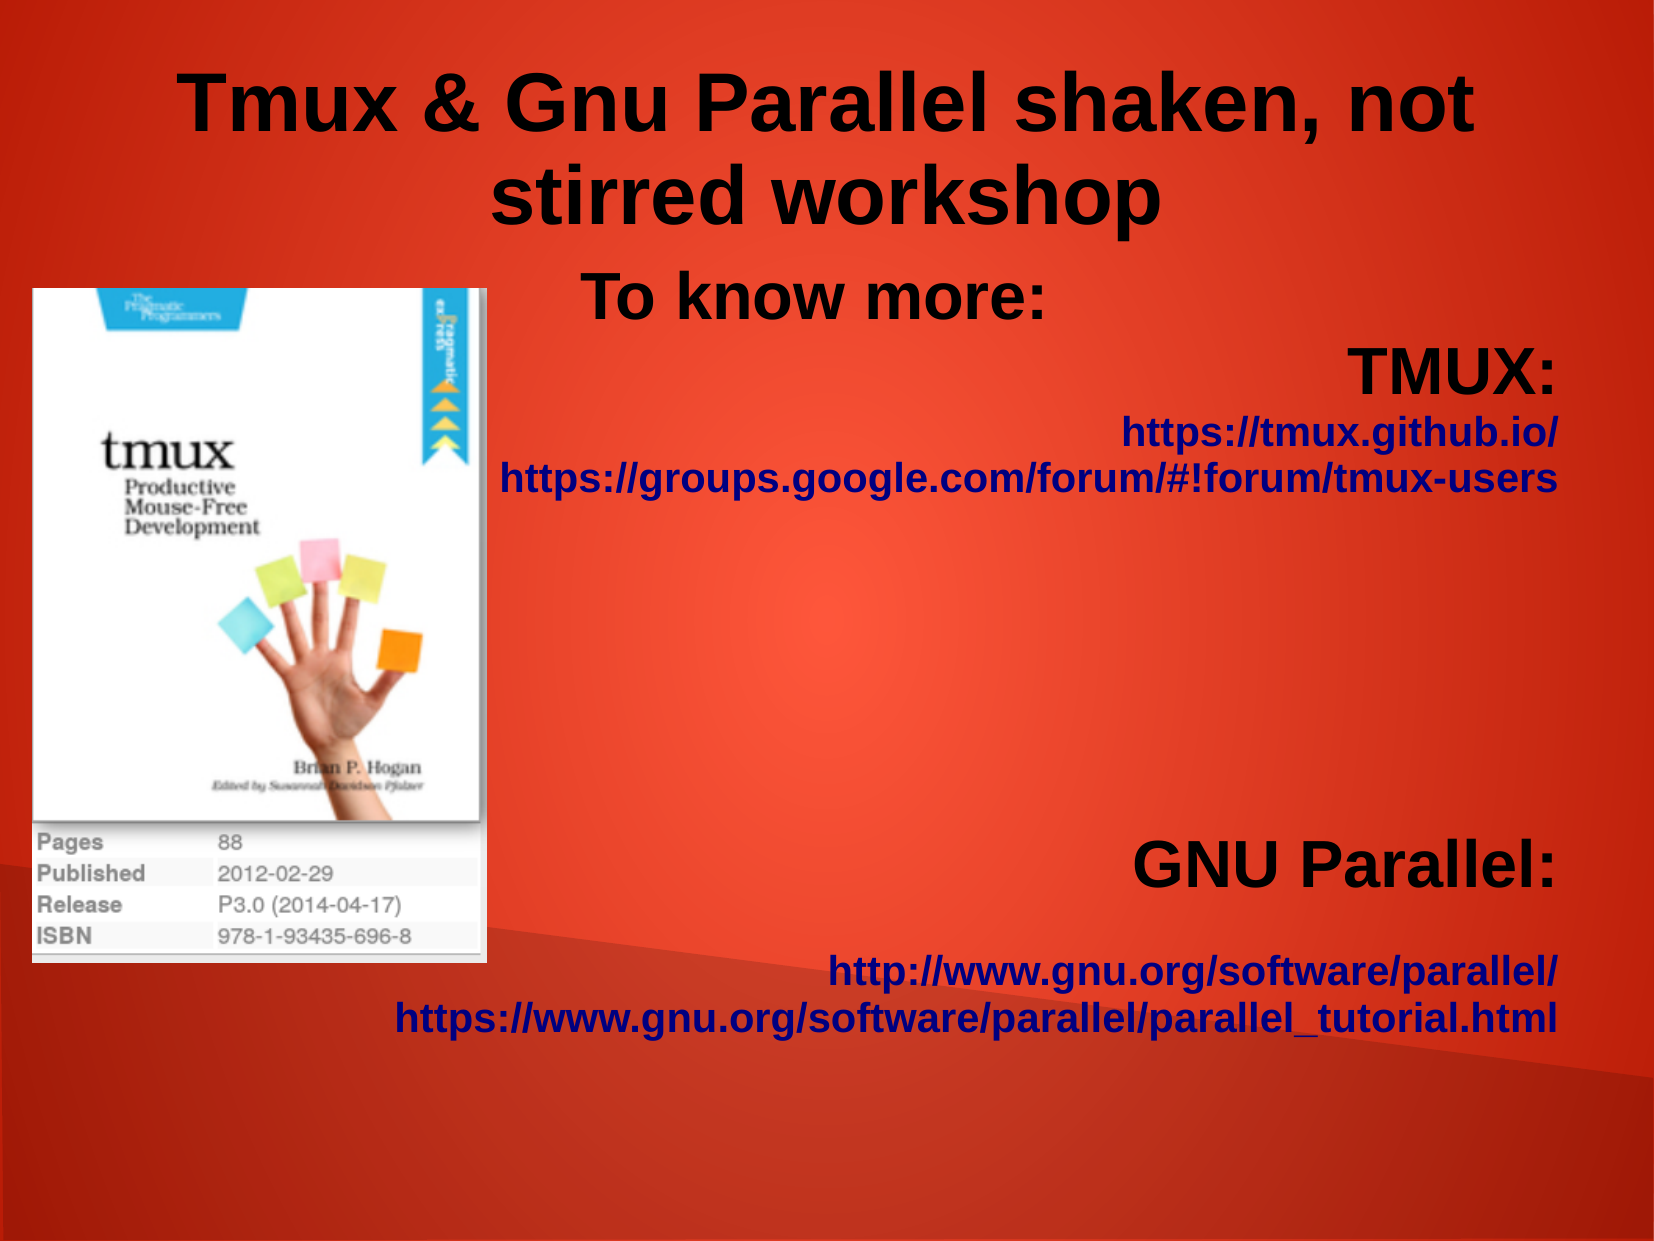

# Tmux & Gnu Parallel shaken, not stirred workshop
To know more:
TMUX:
https://tmux.github.io/
https://groups.google.com/forum/#!forum/tmux-users
GNU Parallel:
http://www.gnu.org/software/parallel/
https://www.gnu.org/software/parallel/parallel_tutorial.html